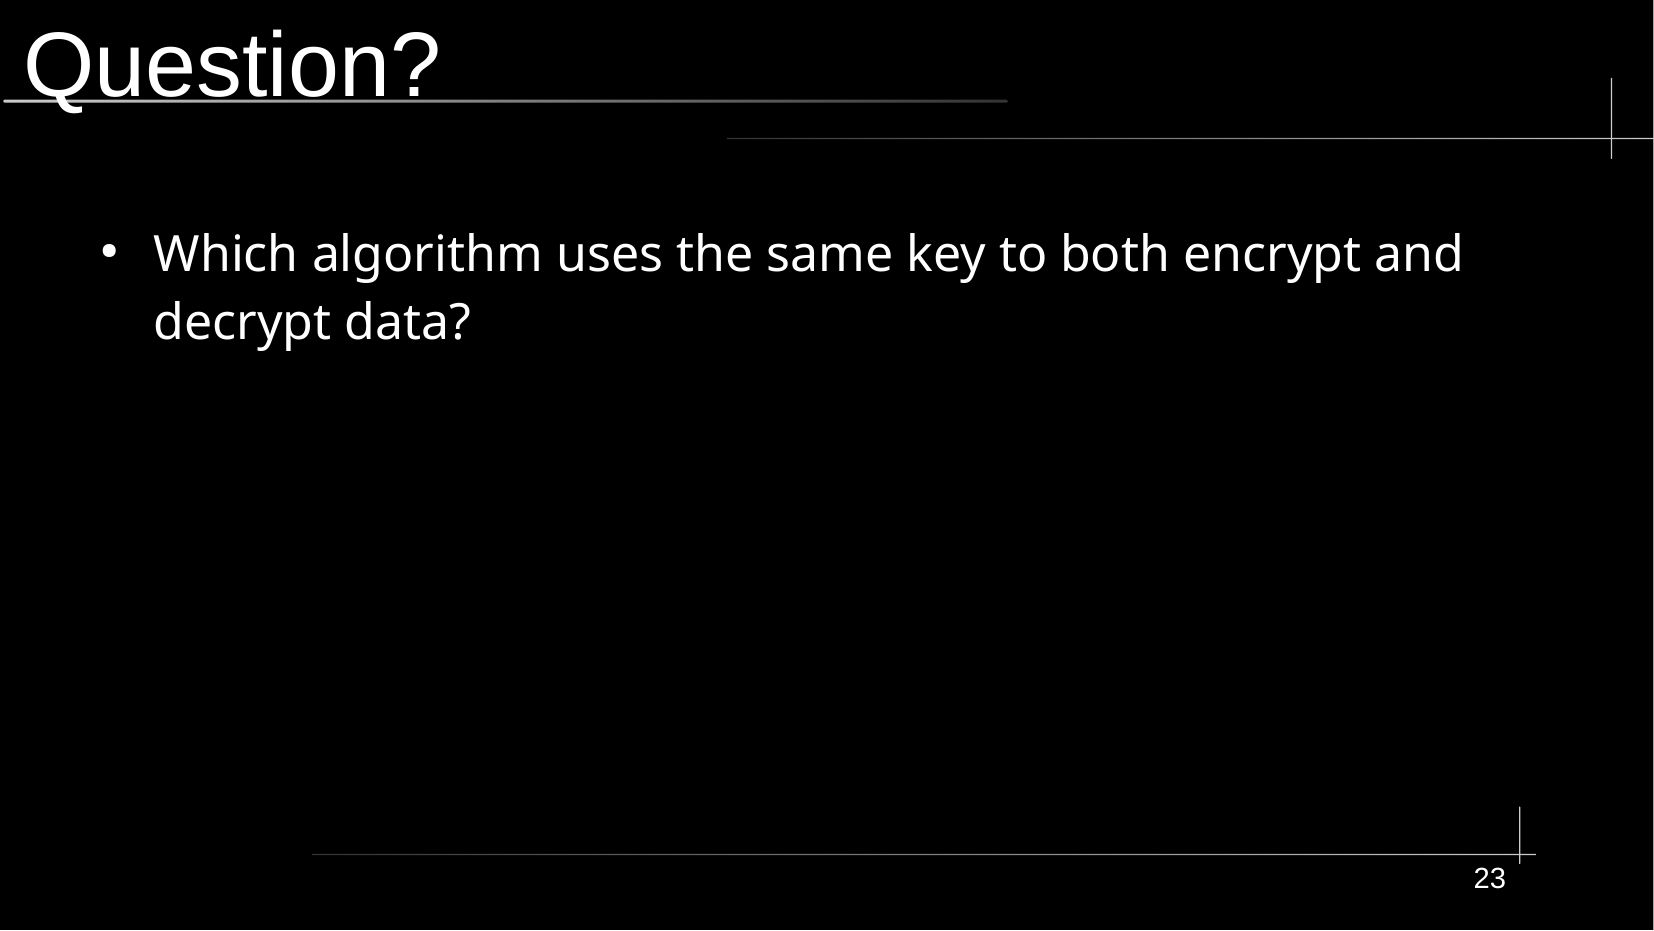

# Question?
Which algorithm uses the same key to both encrypt and decrypt data?
23